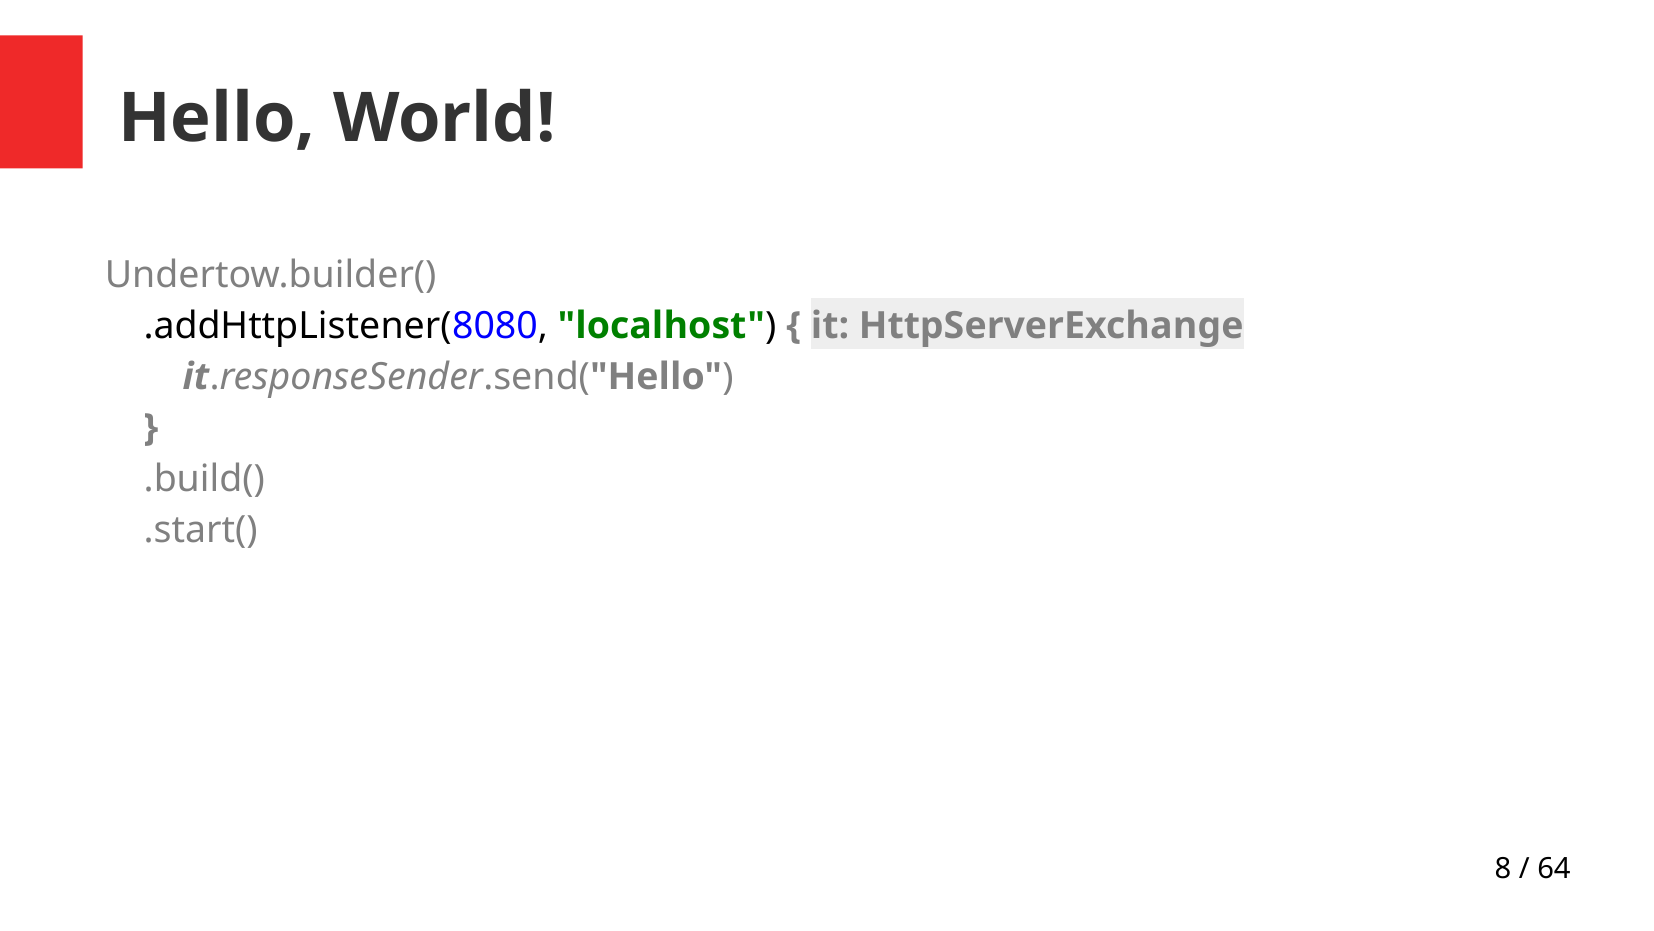

# Hello, World!
Undertow.builder()
 .addHttpListener(8080, "localhost") { it: HttpServerExchange
 it.responseSender.send("Hello")
 }
 .build()
 .start()
8